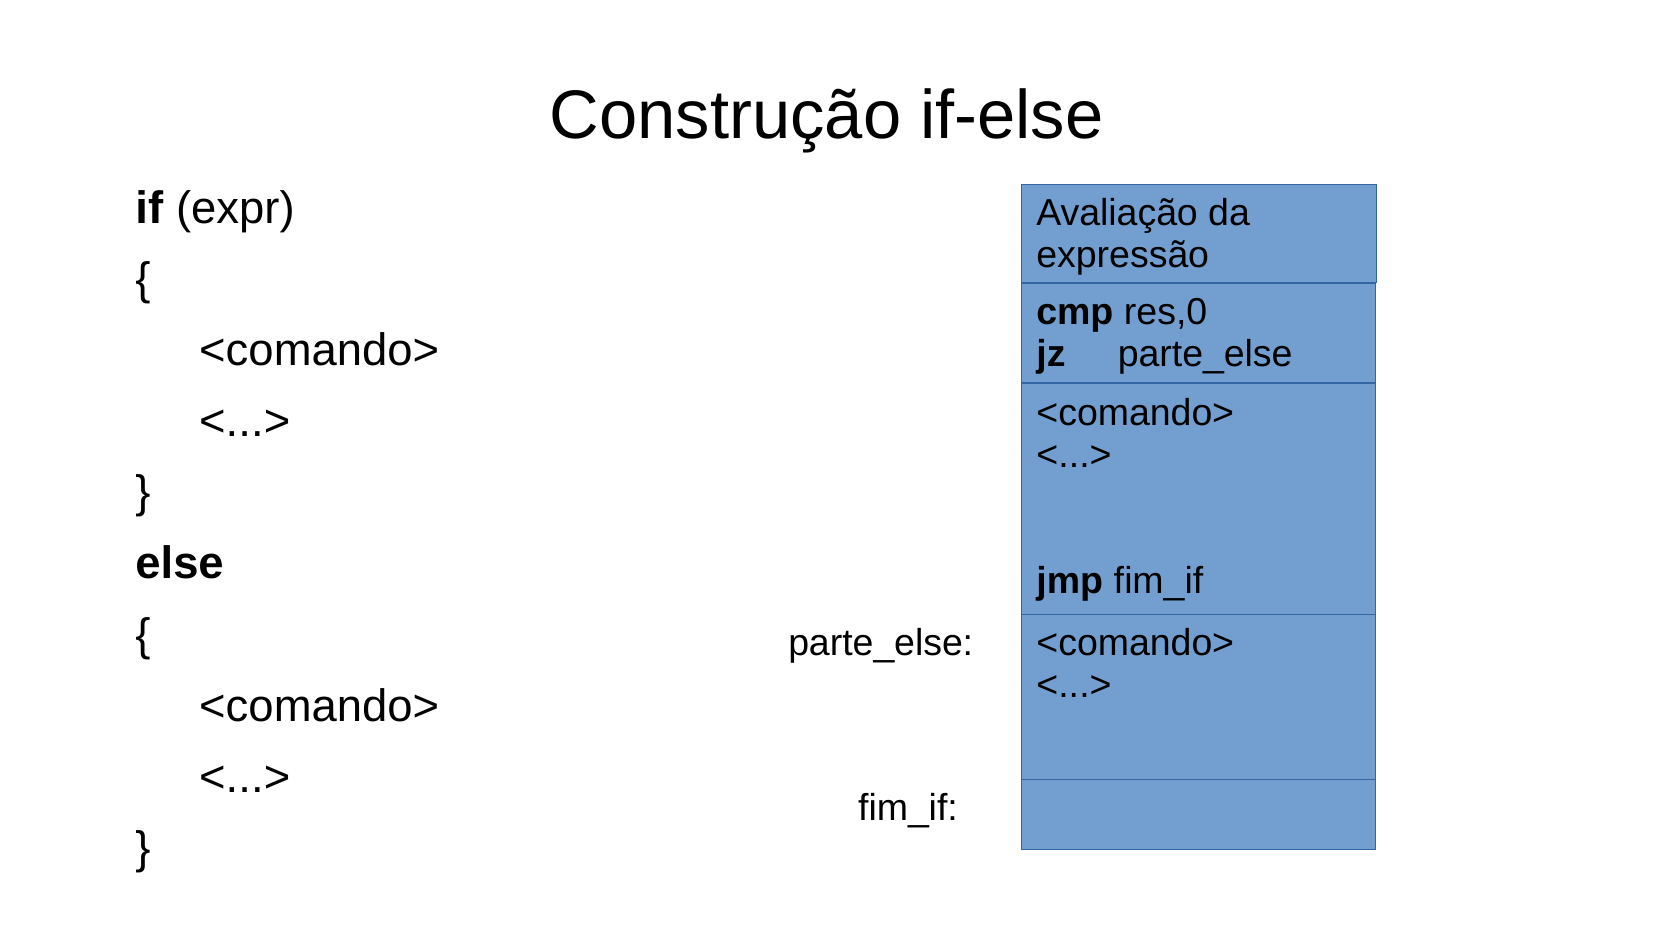

# Construção if-else
if (expr)
{
 <comando>
 <...>
}
else
{
 <comando>
 <...>
}
Avaliação da expressão
cmp res,0
jz parte_else
<comando>
<...>
jmp fim_if
parte_else:
<comando>
<...>
 fim_if: